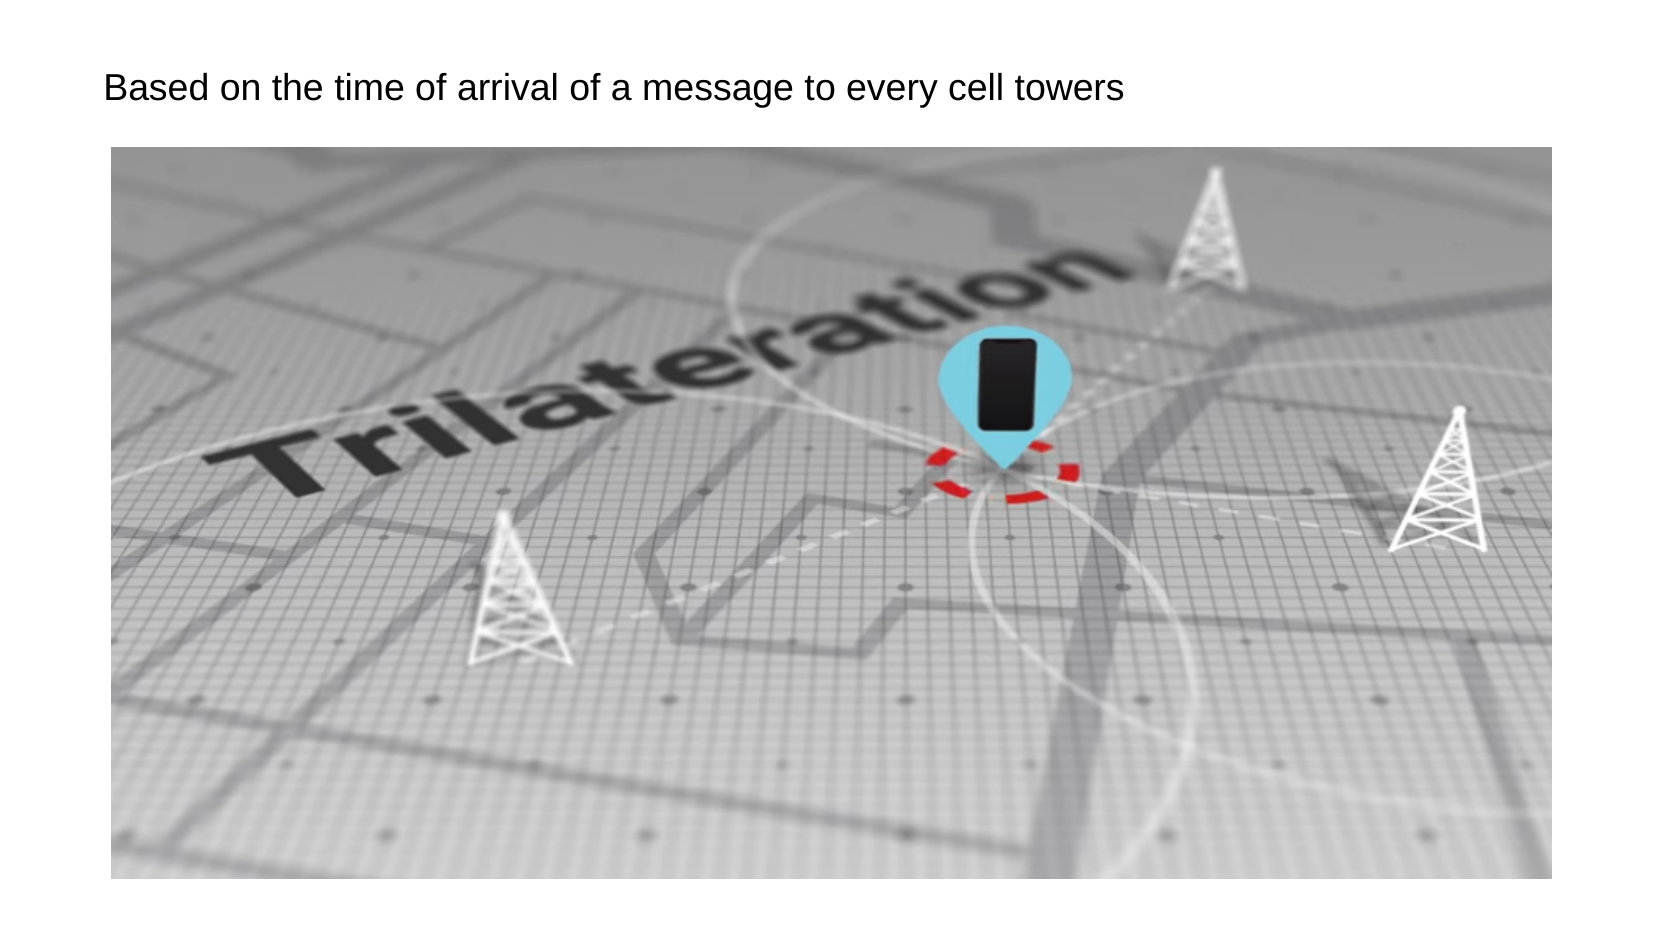

Based on the time of arrival of a message to every cell towers